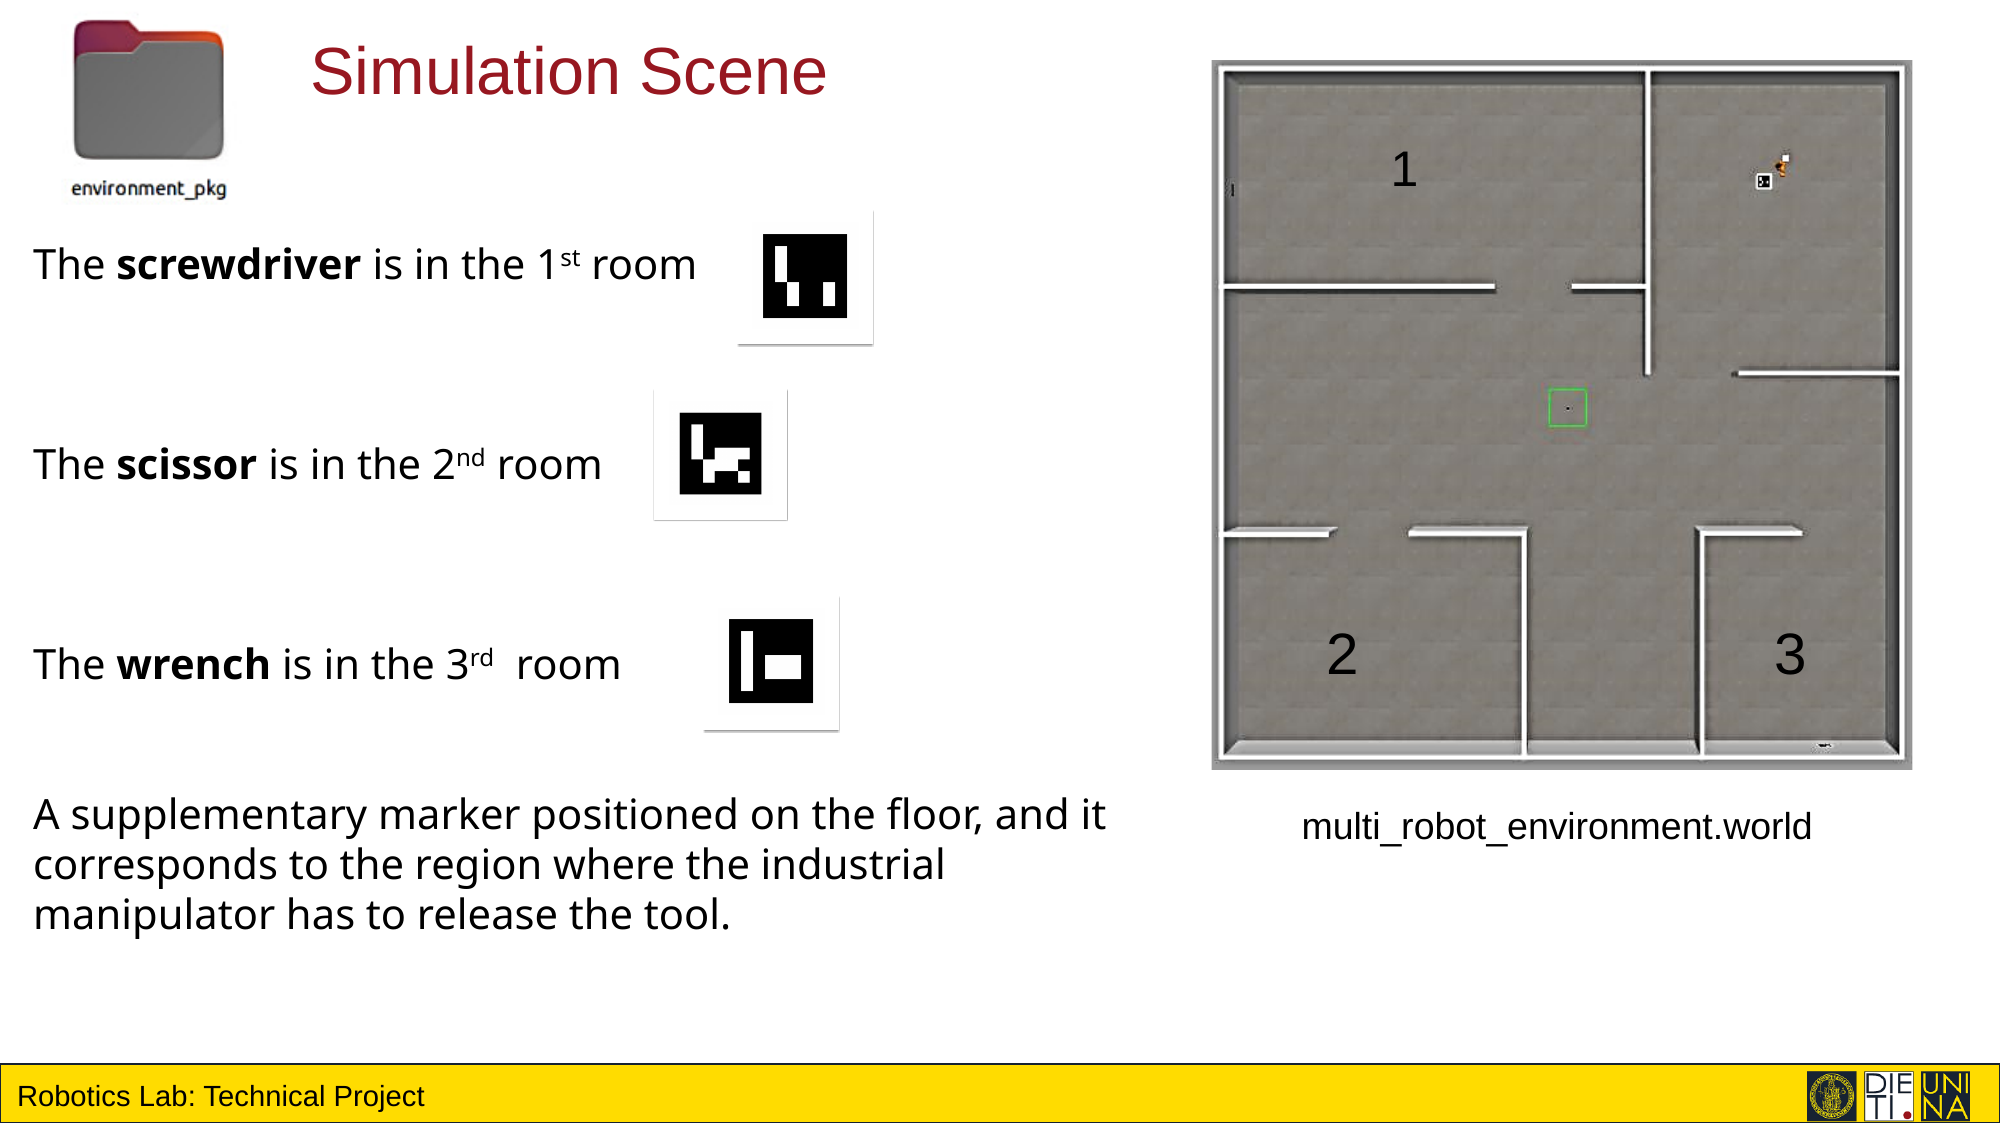

Simulation Scene
The screwdriver is in the 1st room
The scissor is in the 2nd room
The wrench is in the 3rd room
A supplementary marker positioned on the floor, and it corresponds to the region where the industrial manipulator has to release the tool.
1
2
3
multi_robot_environment.world
Robotics Lab: Technical Project